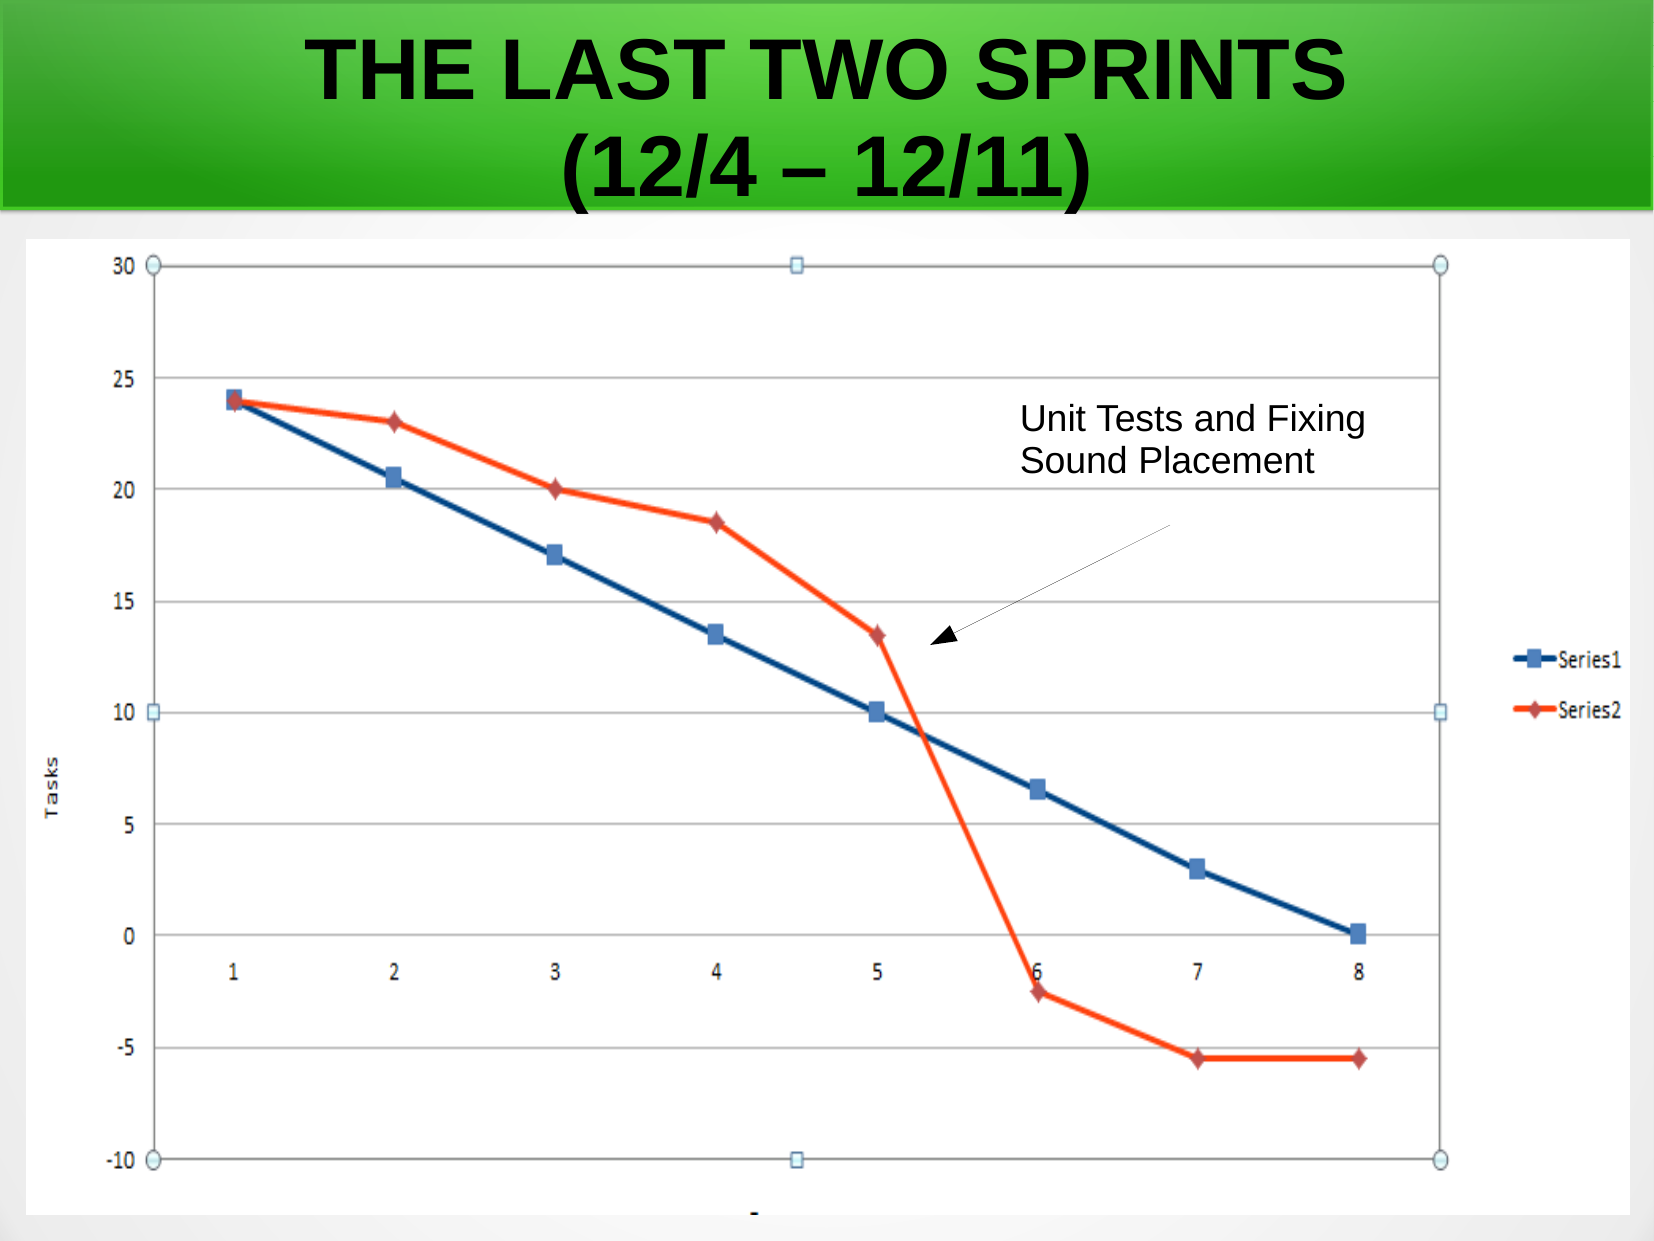

# THE LAST TWO SPRINTS (12/4 – 12/11)
Unit Tests and Fixing
Sound Placement